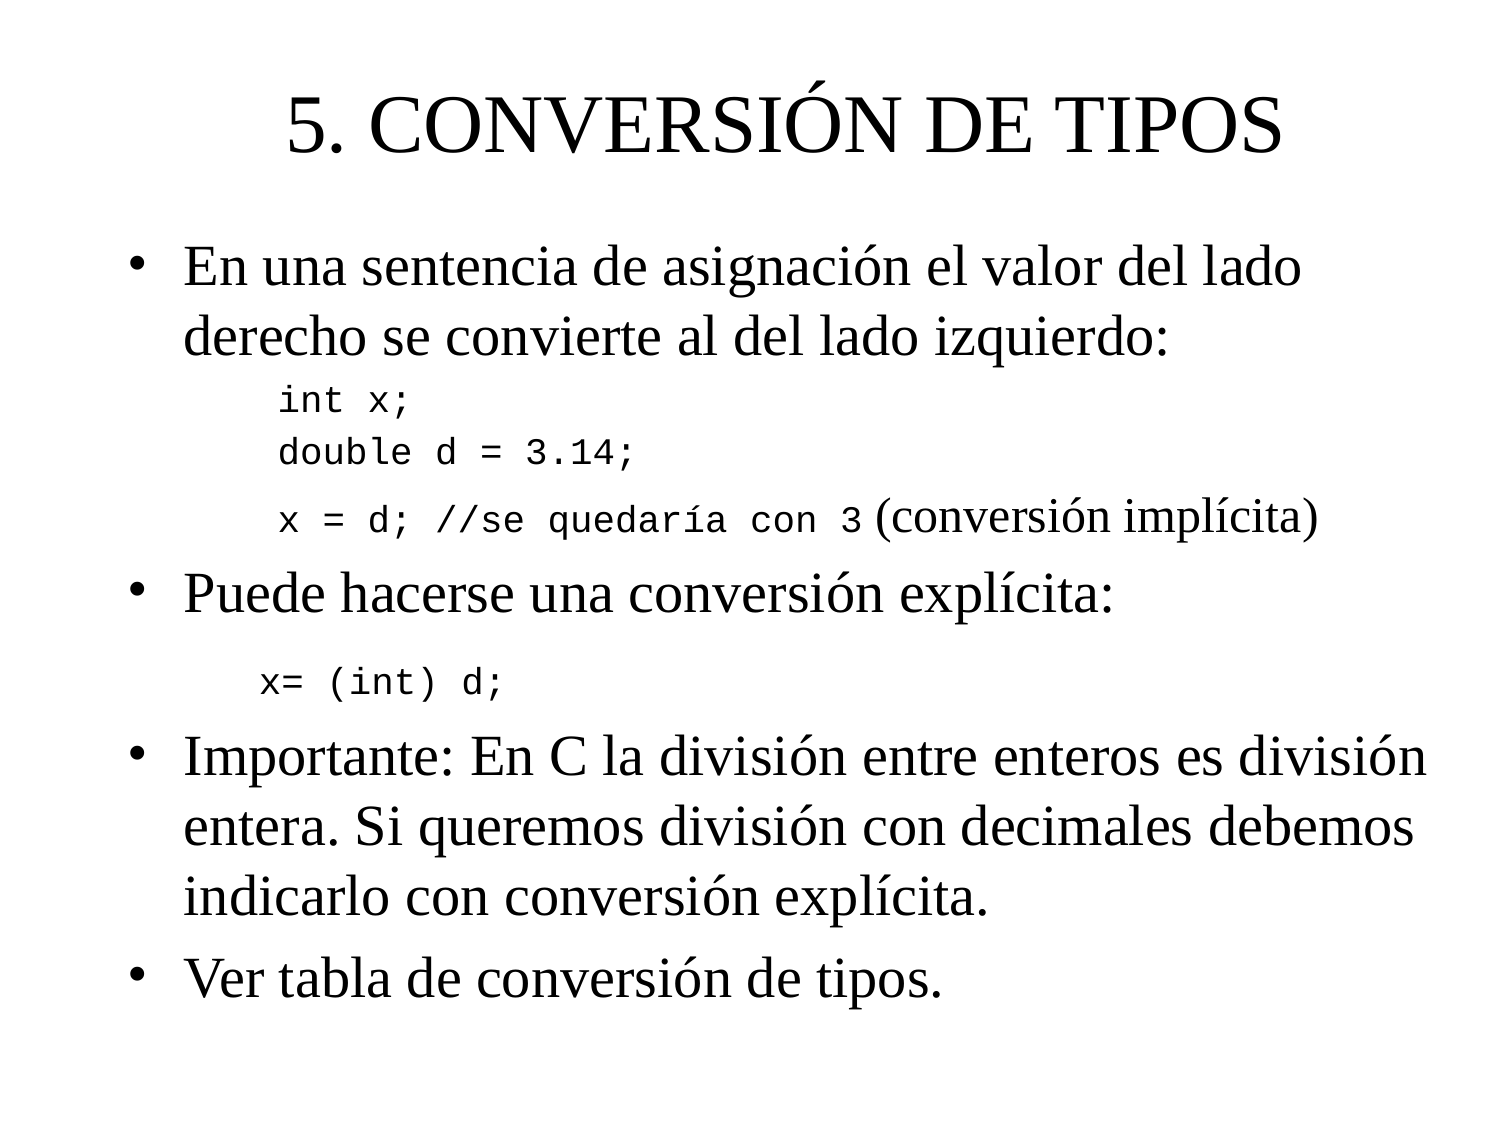

# 5. CONVERSIÓN DE TIPOS
En una sentencia de asignación el valor del lado derecho se convierte al del lado izquierdo:
int x;
double d = 3.14;
x = d; //se quedaría con 3 (conversión implícita)
Puede hacerse una conversión explícita:
		x= (int) d;
Importante: En C la división entre enteros es división entera. Si queremos división con decimales debemos indicarlo con conversión explícita.
Ver tabla de conversión de tipos.